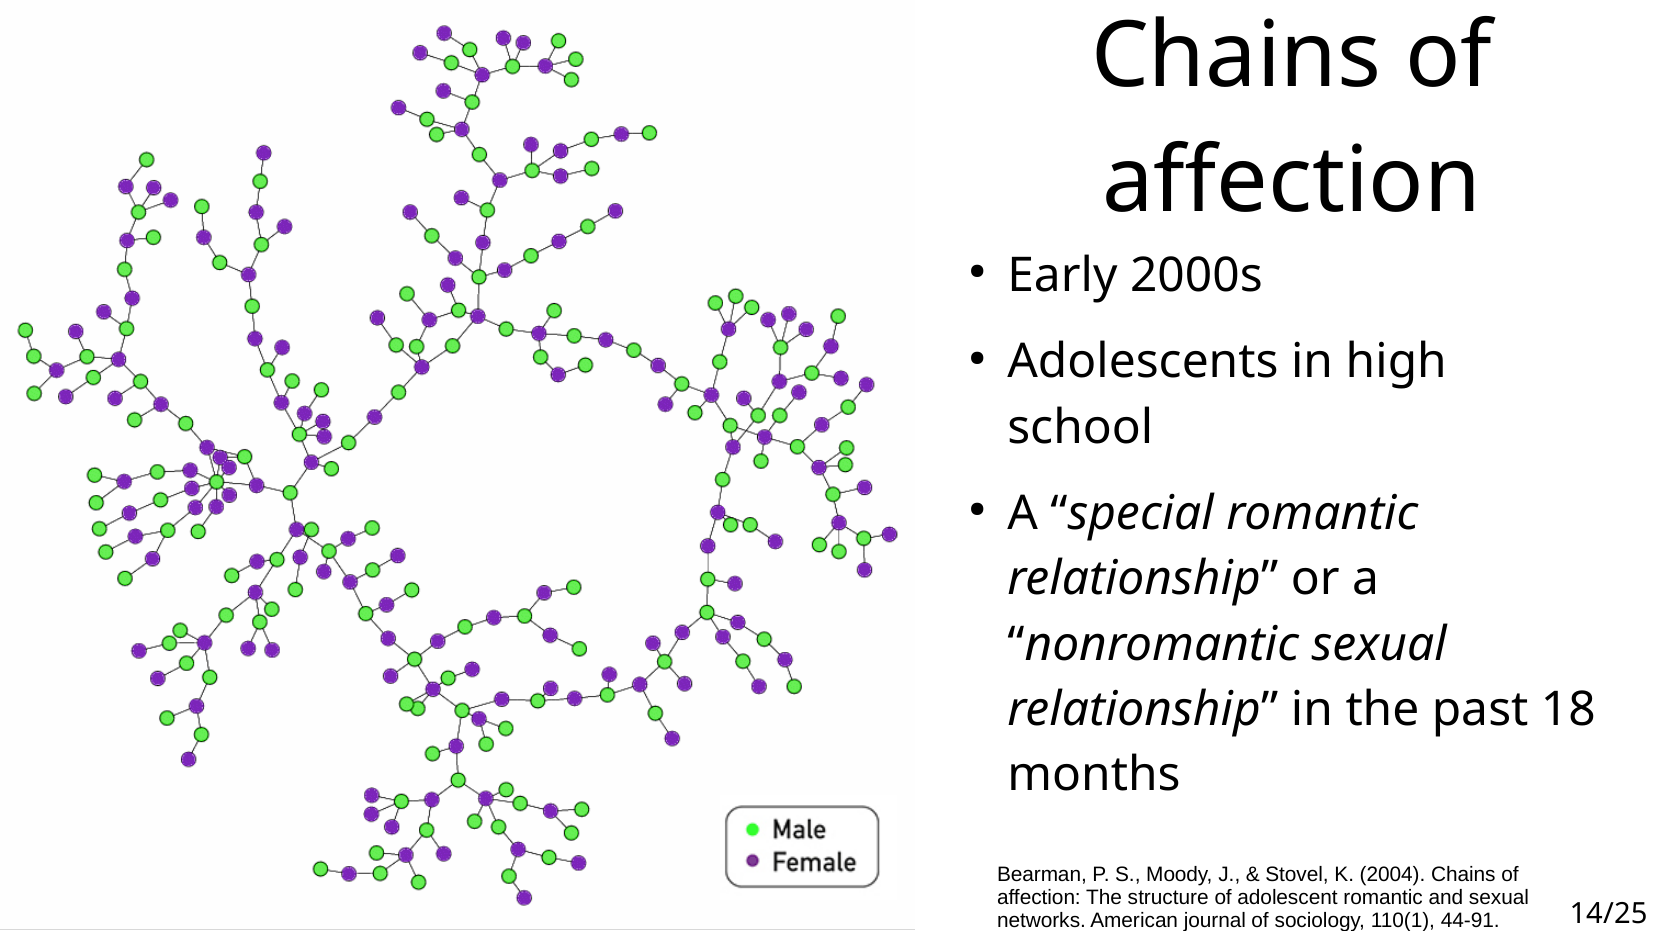

# Chains of affection
Early 2000s
Adolescents in high school
A “special romantic relationship” or a “nonromantic sexual relationship” in the past 18 months
Bearman, P. S., Moody, J., & Stovel, K. (2004). Chains of affection: The structure of adolescent romantic and sexual networks. American journal of sociology, 110(1), 44-91.
14